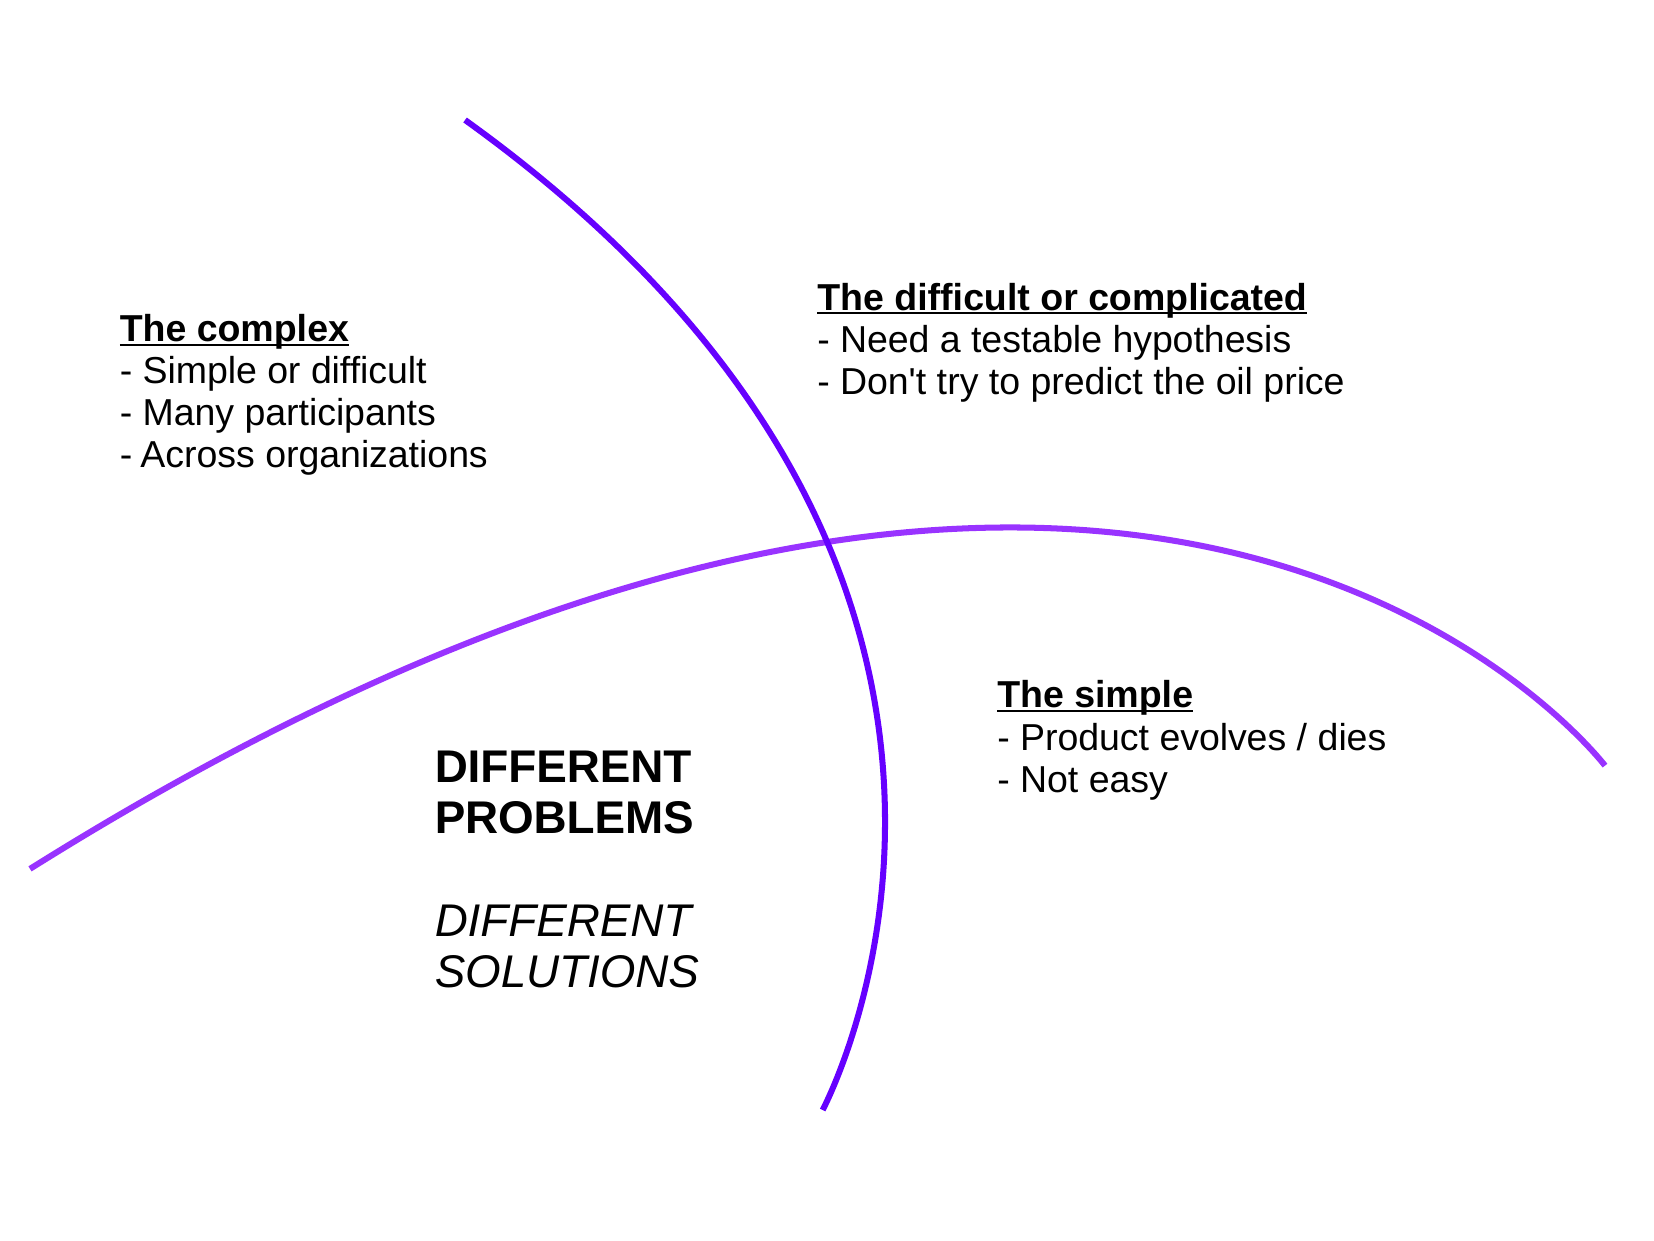

The difficult or complicated
- Need a testable hypothesis
- Don't try to predict the oil price
The complex
- Simple or difficult
- Many participants
- Across organizations
The simple
- Product evolves / dies
- Not easy
DIFFERENT PROBLEMS
DIFFERENT SOLUTIONS